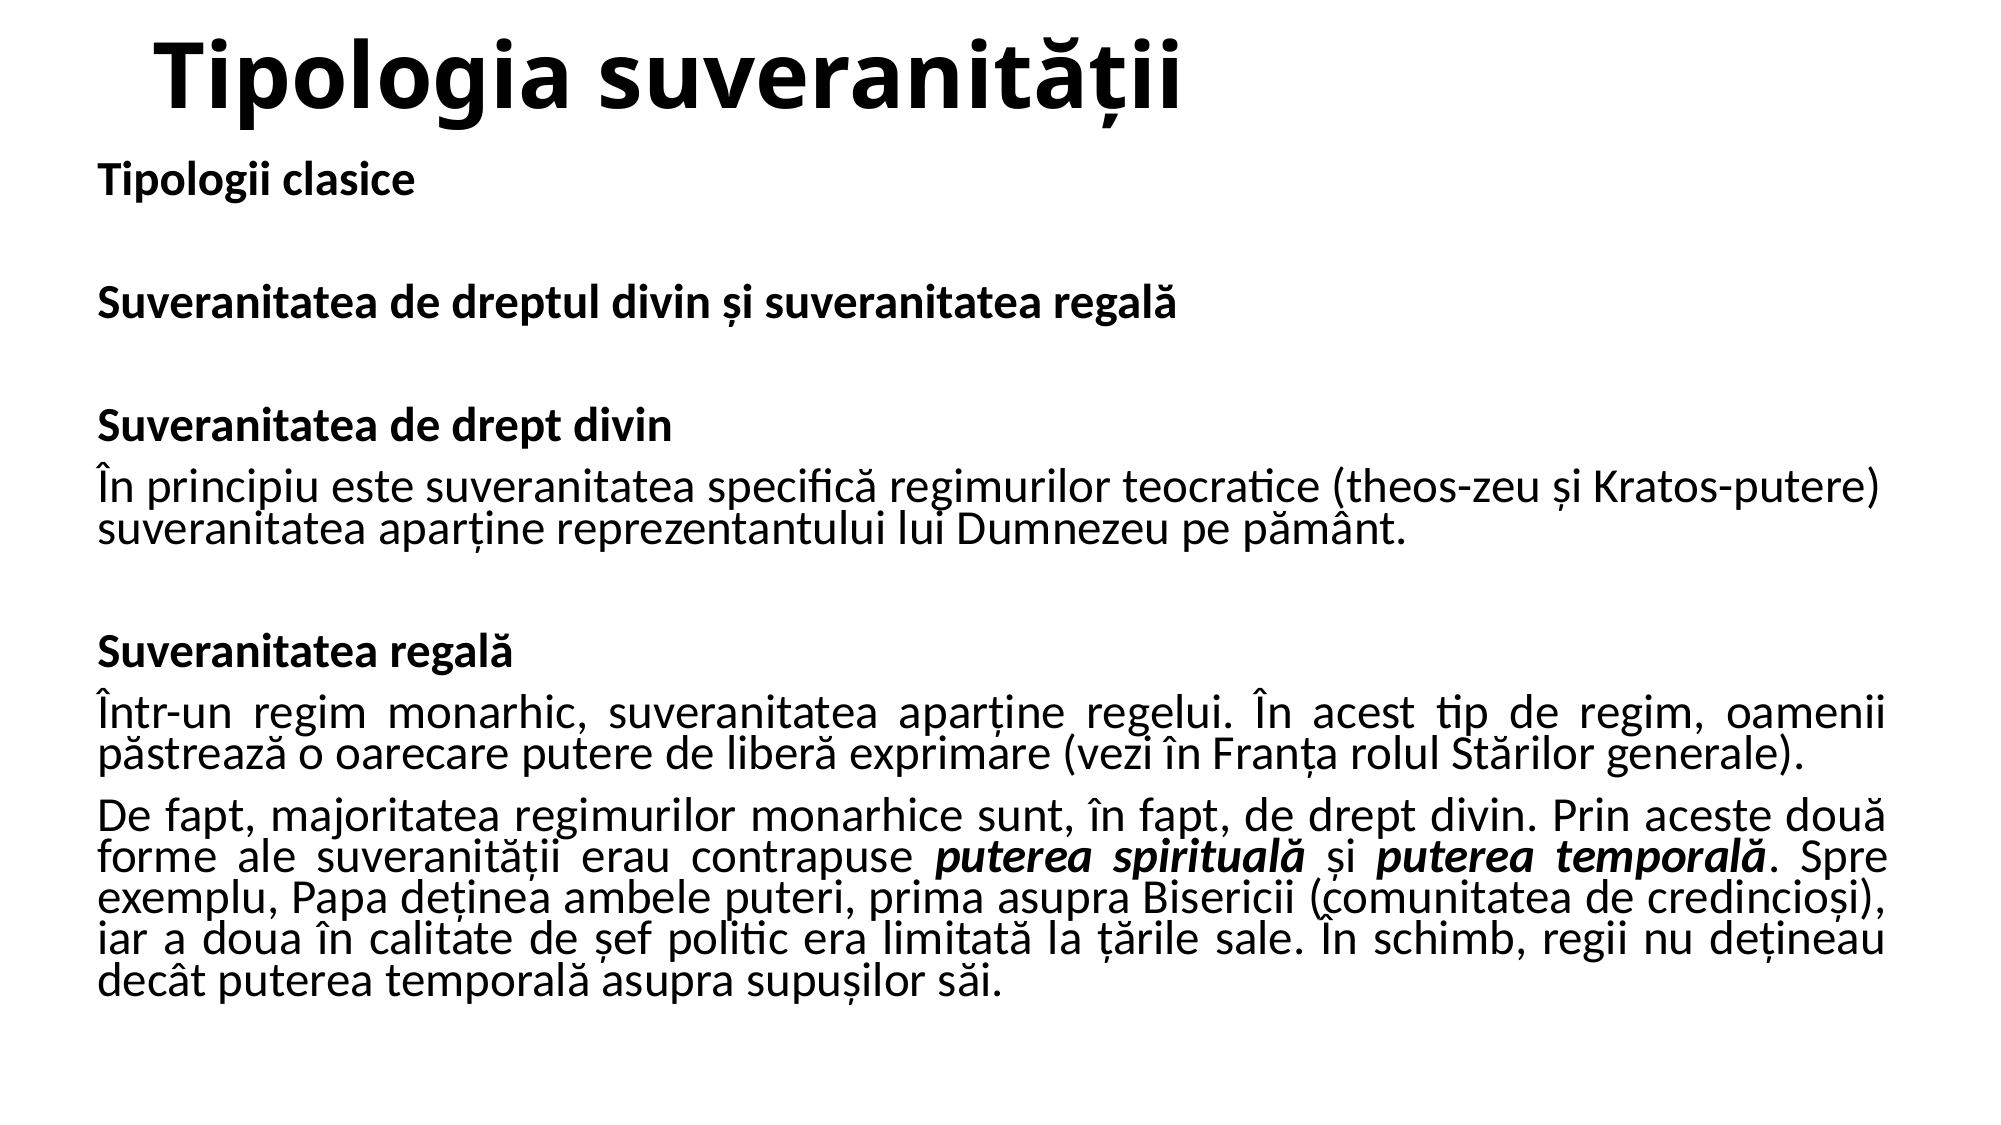

# Tipologia suveranității
Tipologii clasice
Suveranitatea de dreptul divin și suveranitatea regală
Suveranitatea de drept divin
În principiu este suveranitatea specifică regimurilor teocratice (theos-zeu și Kratos-putere) suveranitatea aparține reprezentantului lui Dumnezeu pe pământ.
Suveranitatea regală
Într-un regim monarhic, suveranitatea aparține regelui. În acest tip de regim, oamenii păstrează o oarecare putere de liberă exprimare (vezi în Franța rolul Stărilor generale).
De fapt, majoritatea regimurilor monarhice sunt, în fapt, de drept divin. Prin aceste două forme ale suveranității erau contrapuse puterea spirituală și puterea temporală. Spre exemplu, Papa deținea ambele puteri, prima asupra Bisericii (comunitatea de credincioși), iar a doua în calitate de șef politic era limitată la țările sale. În schimb, regii nu dețineau decât puterea temporală asupra supușilor săi.